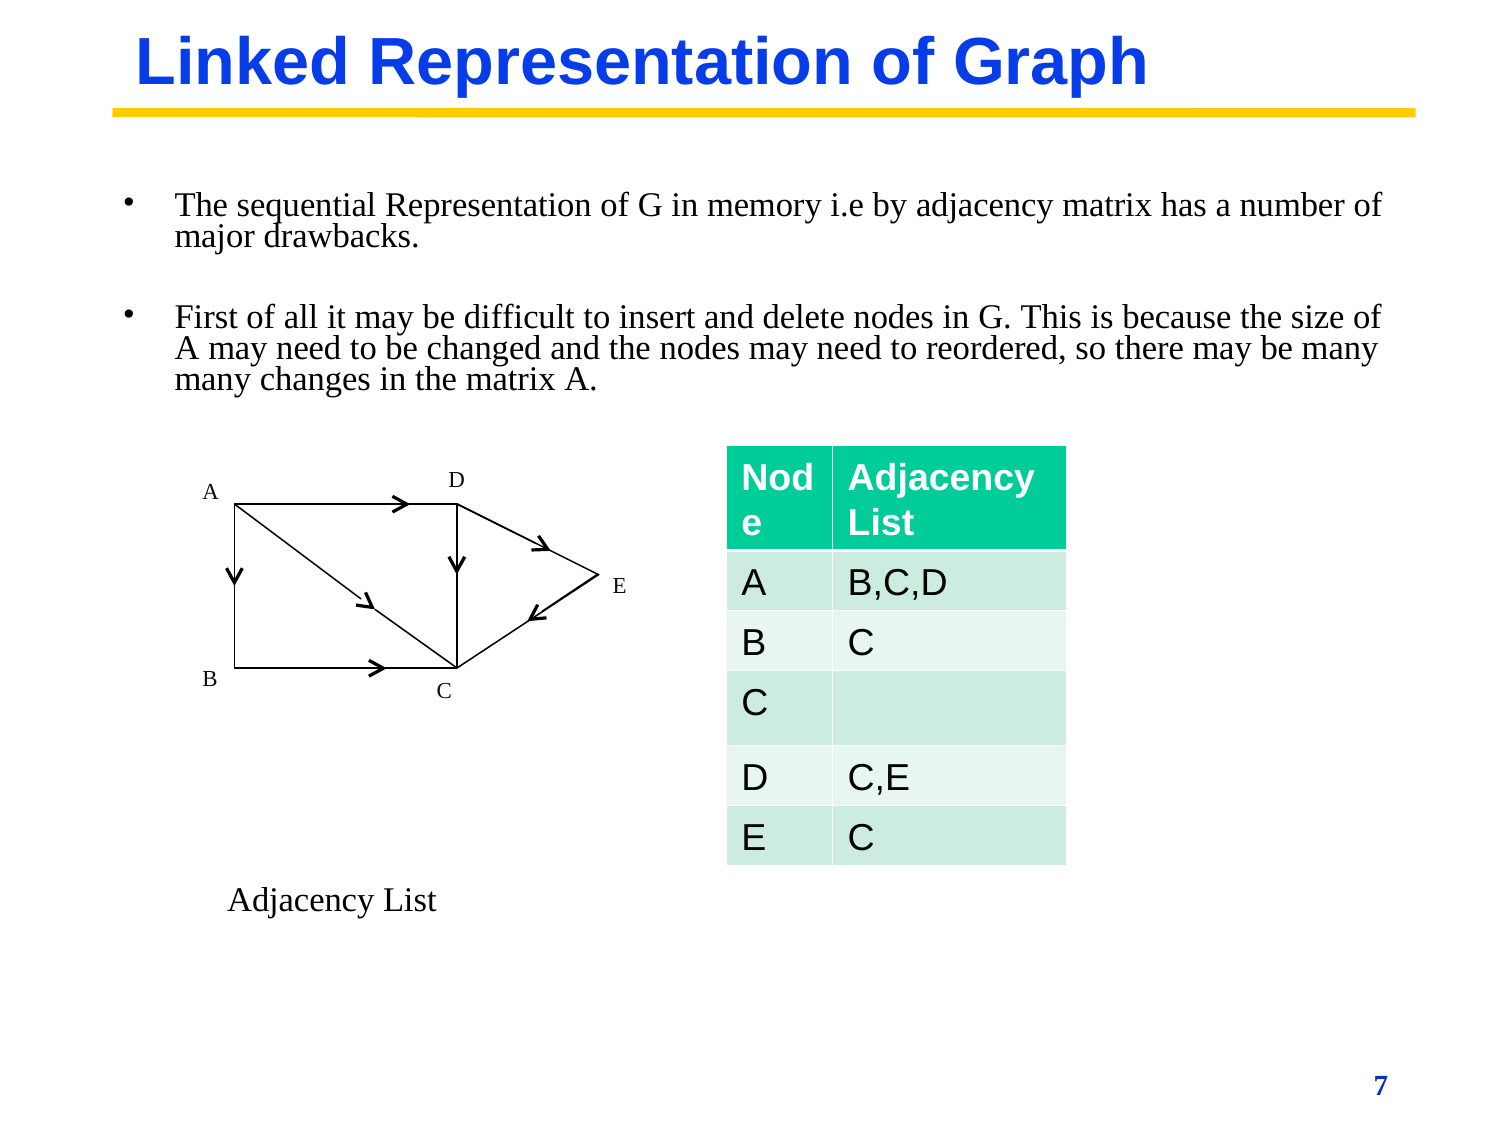

# Linked Representation of Graph
The sequential Representation of G in memory i.e by adjacency matrix has a number of major drawbacks.
First of all it may be difficult to insert and delete nodes in G. This is because the size of A may need to be changed and the nodes may need to reordered, so there may be many many changes in the matrix A.
									 Adjacency List
| Node | Adjacency List |
| --- | --- |
| A | B,C,D |
| B | C |
| C | |
| D | C,E |
| E | C |
D
A
E
B
C